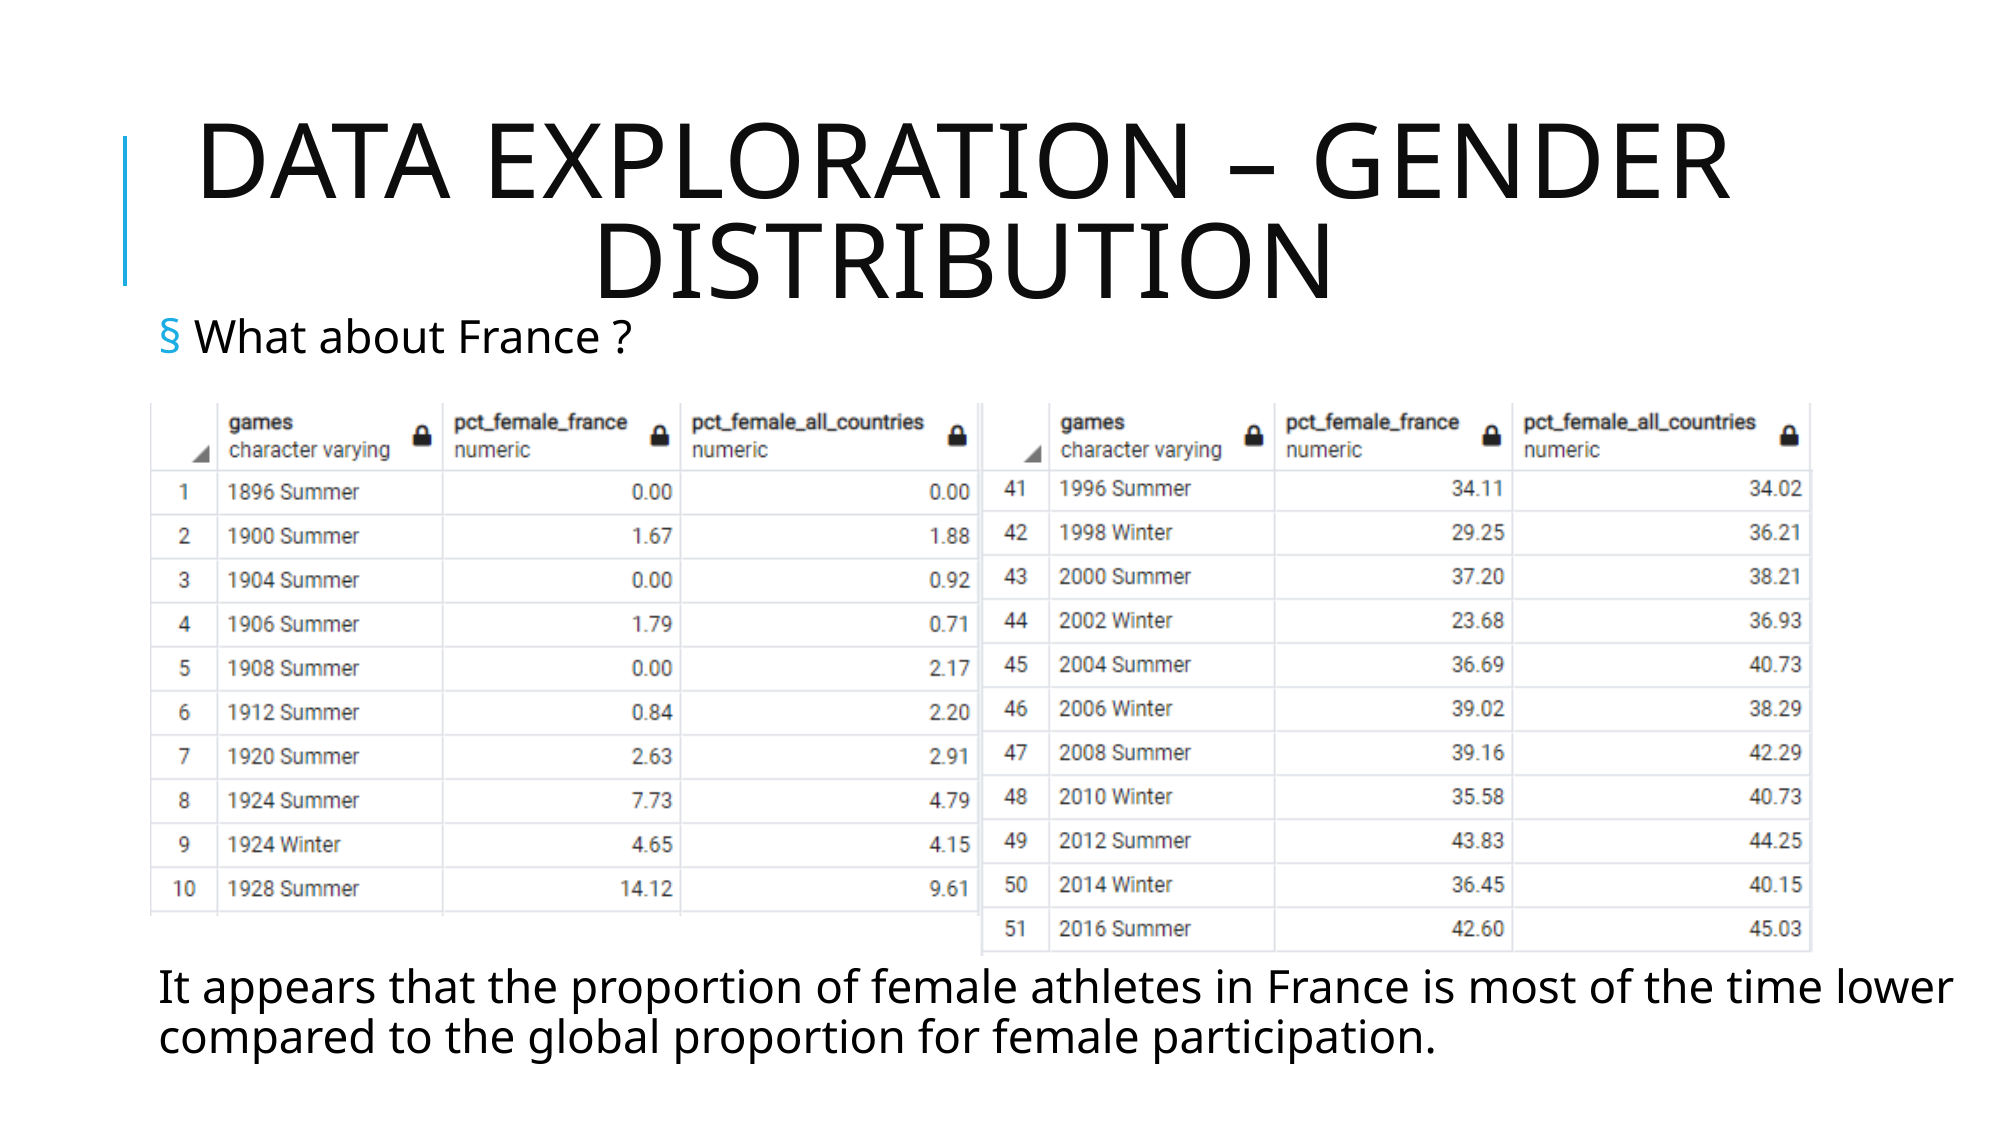

# Data exploration – gender distribution
 What about France ?
It appears that the proportion of female athletes in France is most of the time lower compared to the global proportion for female participation.